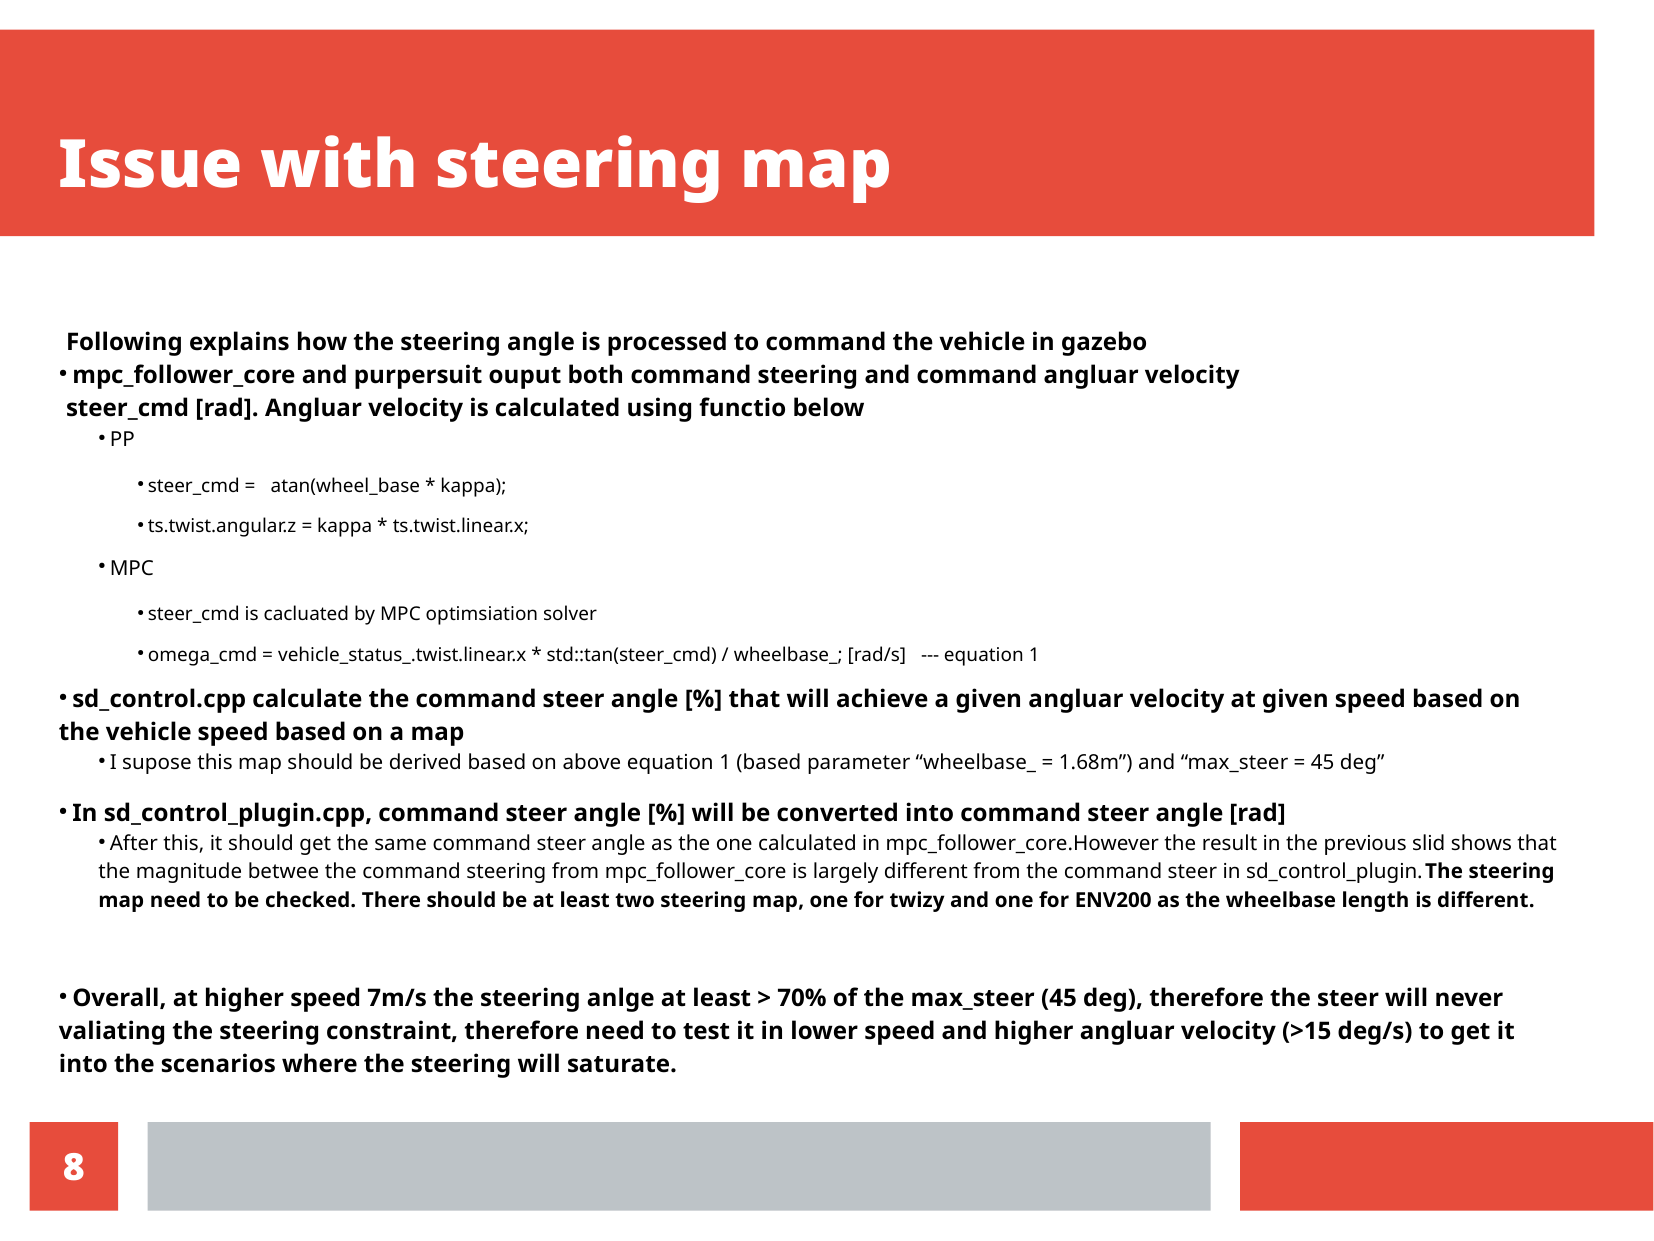

# Issue with steering map
Following explains how the steering angle is processed to command the vehicle in gazebo
 mpc_follower_core and purpersuit ouput both command steering and command angluar velocity
steer_cmd [rad]. Angluar velocity is calculated using functio below
 PP
 steer_cmd = atan(wheel_base * kappa);
 ts.twist.angular.z = kappa * ts.twist.linear.x;
 MPC
 steer_cmd is cacluated by MPC optimsiation solver
 omega_cmd = vehicle_status_.twist.linear.x * std::tan(steer_cmd) / wheelbase_; [rad/s] --- equation 1
 sd_control.cpp calculate the command steer angle [%] that will achieve a given angluar velocity at given speed based on the vehicle speed based on a map
 I supose this map should be derived based on above equation 1 (based parameter “wheelbase_ = 1.68m”) and “max_steer = 45 deg”
 In sd_control_plugin.cpp, command steer angle [%] will be converted into command steer angle [rad]
 After this, it should get the same command steer angle as the one calculated in mpc_follower_core.However the result in the previous slid shows that the magnitude betwee the command steering from mpc_follower_core is largely different from the command steer in sd_control_plugin.The steering map need to be checked. There should be at least two steering map, one for twizy and one for ENV200 as the wheelbase length is different.
 Overall, at higher speed 7m/s the steering anlge at least > 70% of the max_steer (45 deg), therefore the steer will never valiating the steering constraint, therefore need to test it in lower speed and higher angluar velocity (>15 deg/s) to get it into the scenarios where the steering will saturate.
8